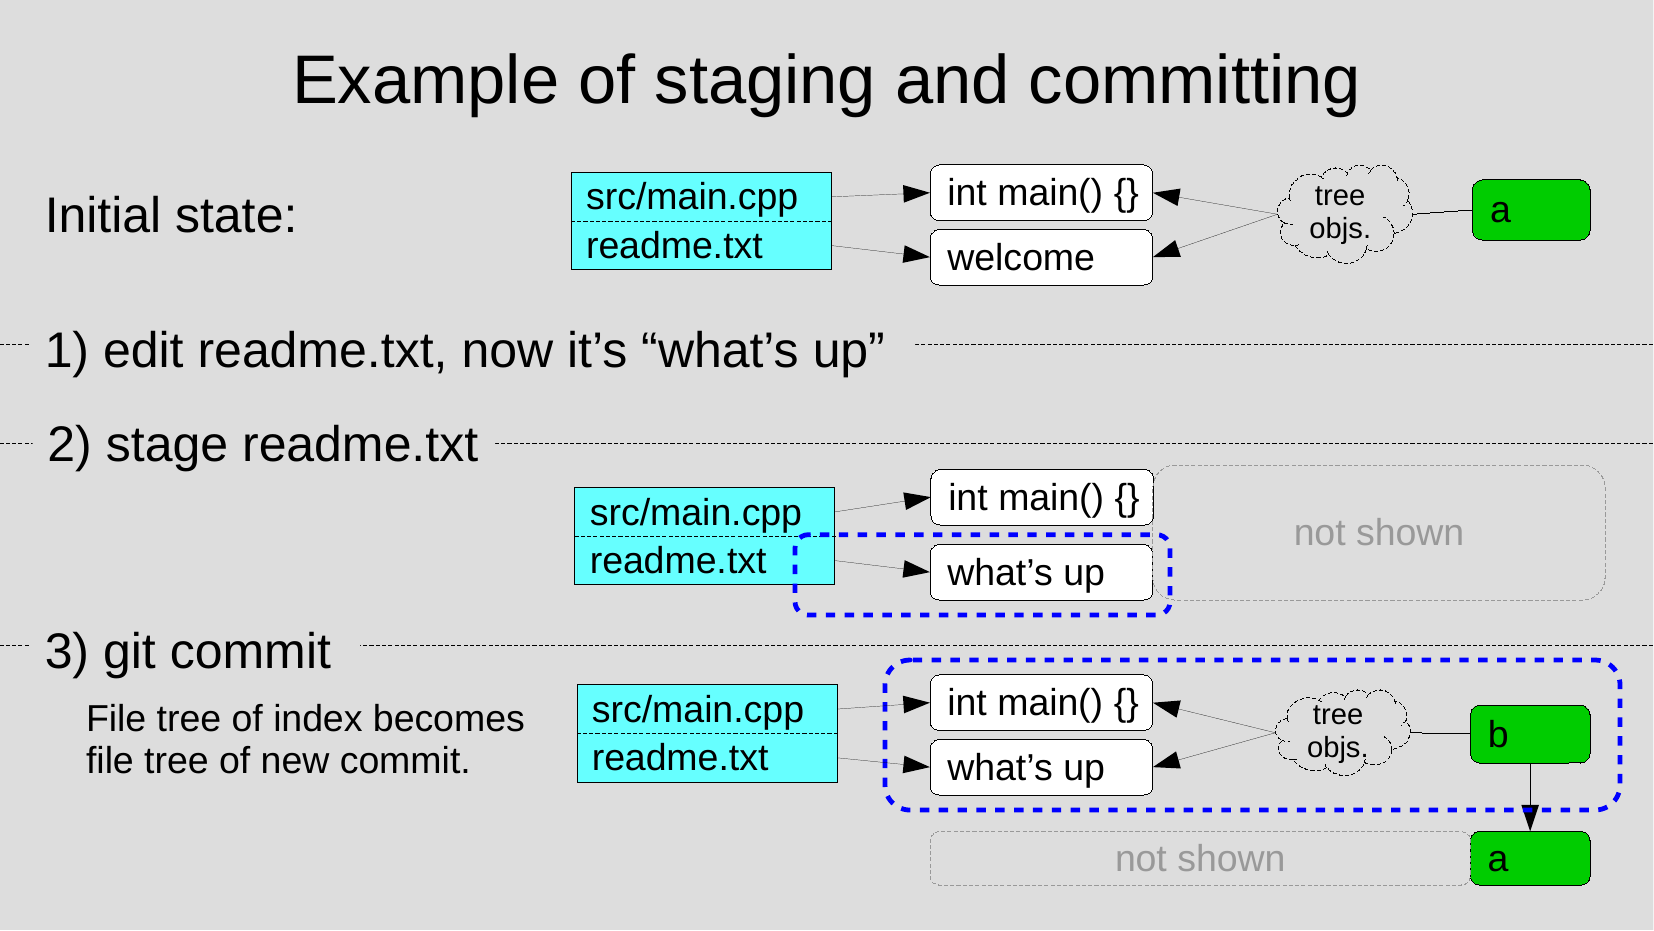

# Example of staging and committing
int main() {}
tree
objs.
src/main.cpp
Initial state:
a
readme.txt
welcome
1) edit readme.txt, now it’s “what’s up”
2) stage readme.txt
not shown
int main() {}
src/main.cpp
readme.txt
what’s up
3) git commit
int main() {}
src/main.cpp
File tree of index becomes
file tree of new commit.
tree
objs.
b
readme.txt
what’s up
not shown
a